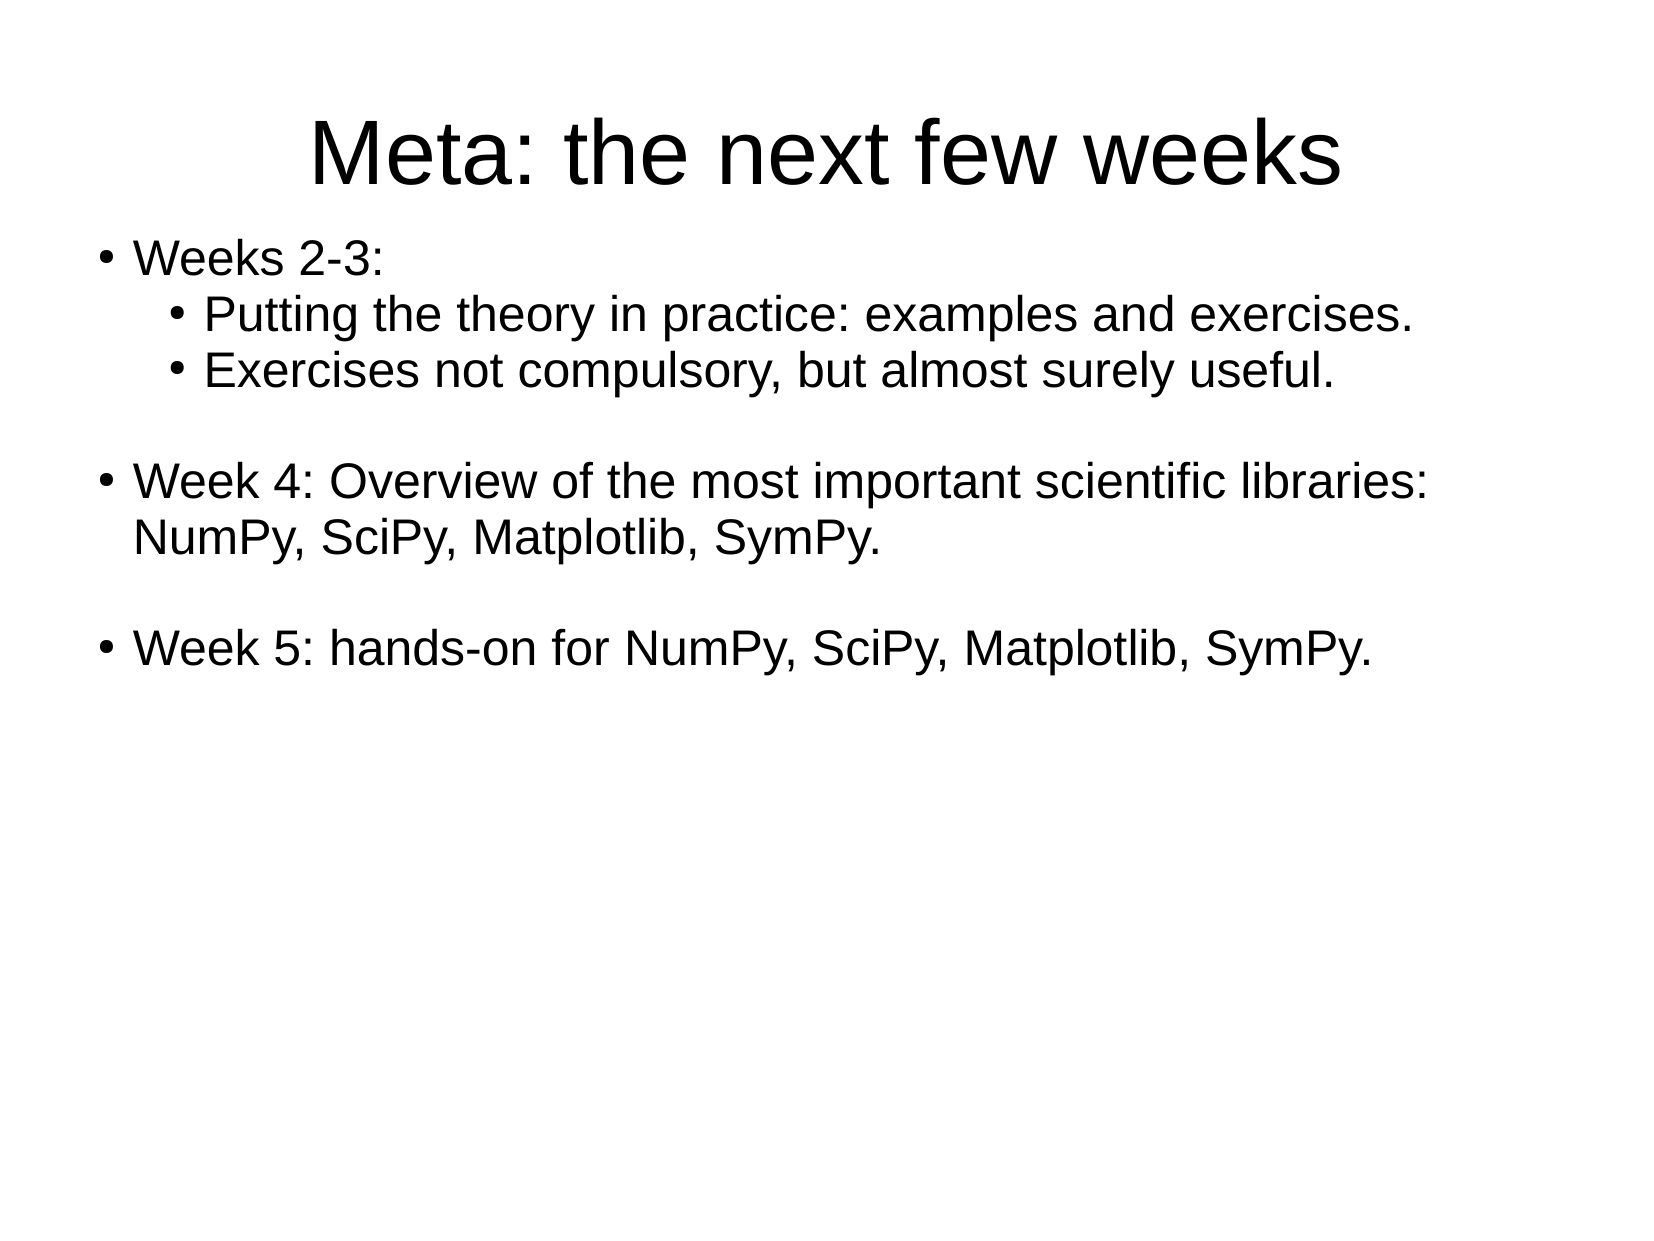

# Meta: the next few weeks
Weeks 2-3:
Putting the theory in practice: examples and exercises.
Exercises not compulsory, but almost surely useful.
Week 4: Overview of the most important scientific libraries:
NumPy, SciPy, Matplotlib, SymPy.
Week 5: hands-on for NumPy, SciPy, Matplotlib, SymPy.